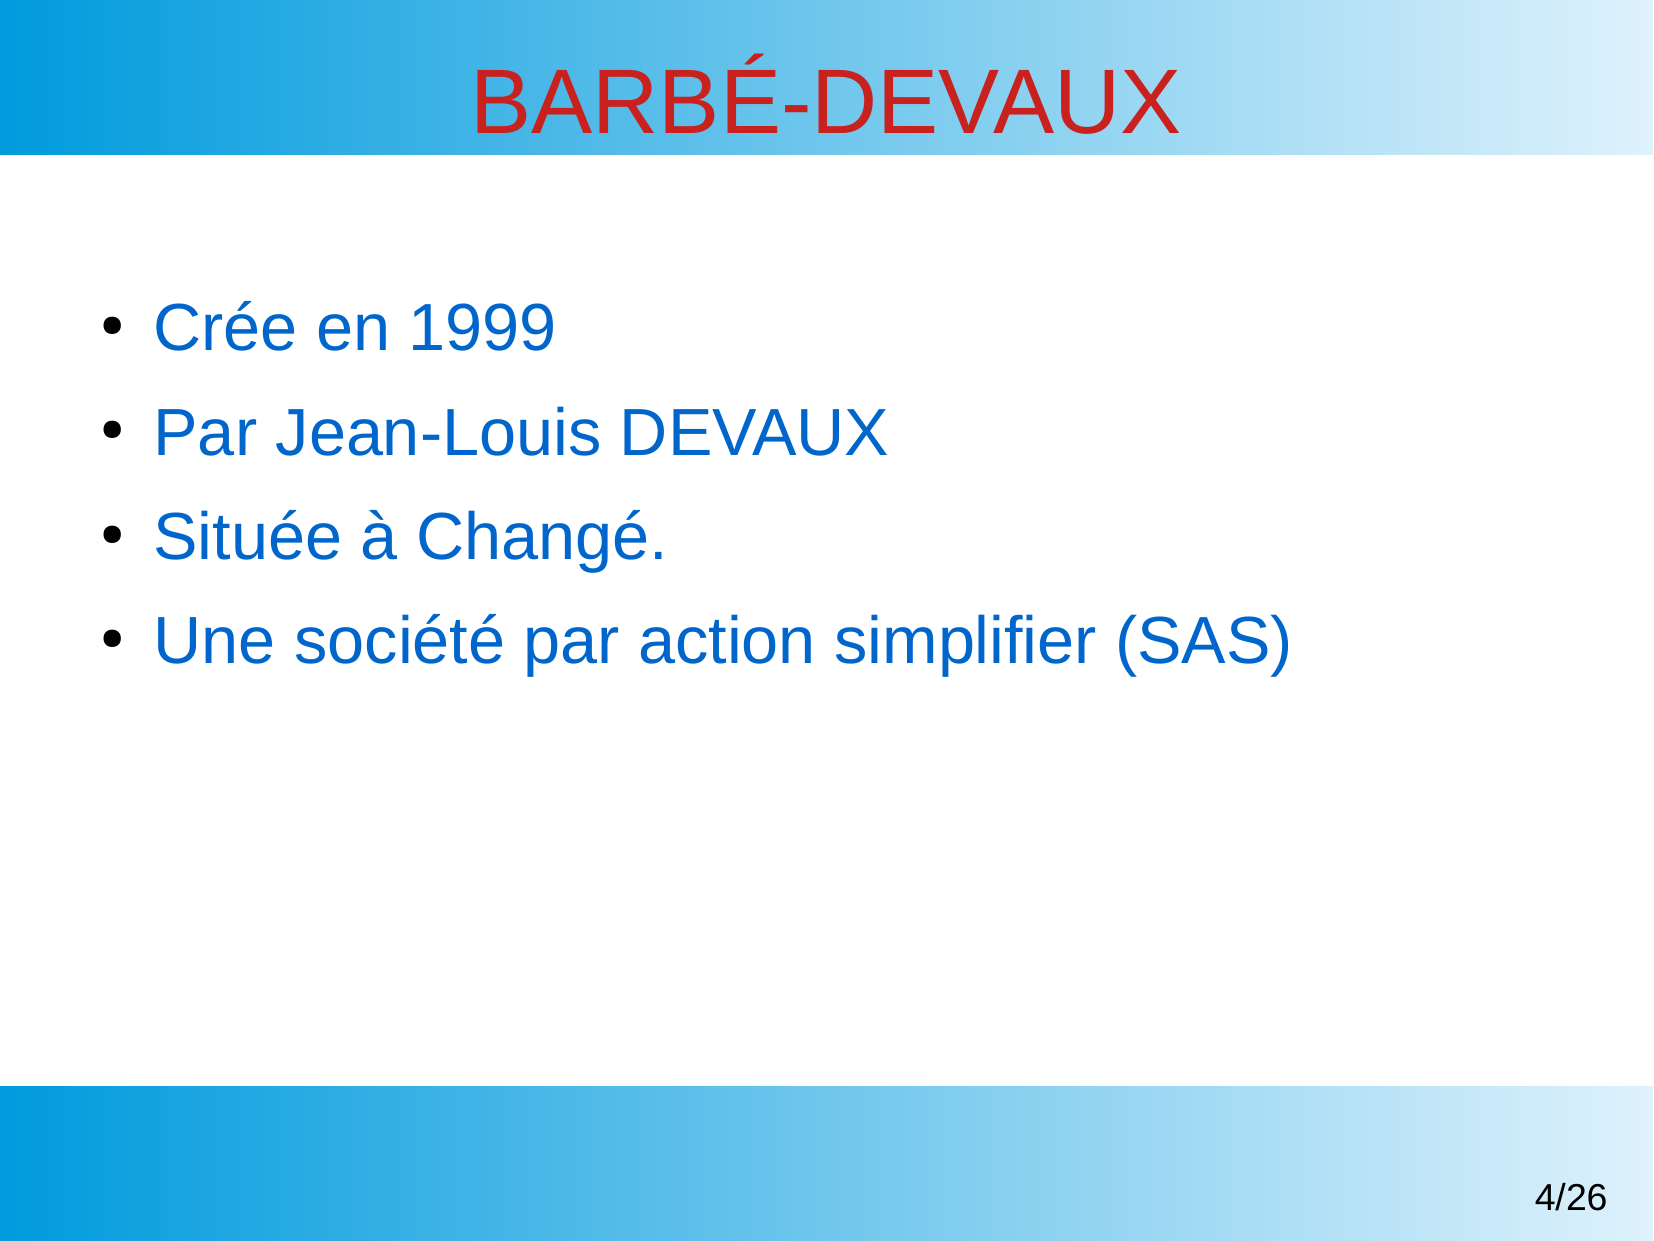

# BARBÉ-DEVAUX
Crée en 1999
Par Jean-Louis DEVAUX
Située à Changé.
Une société par action simplifier (SAS)